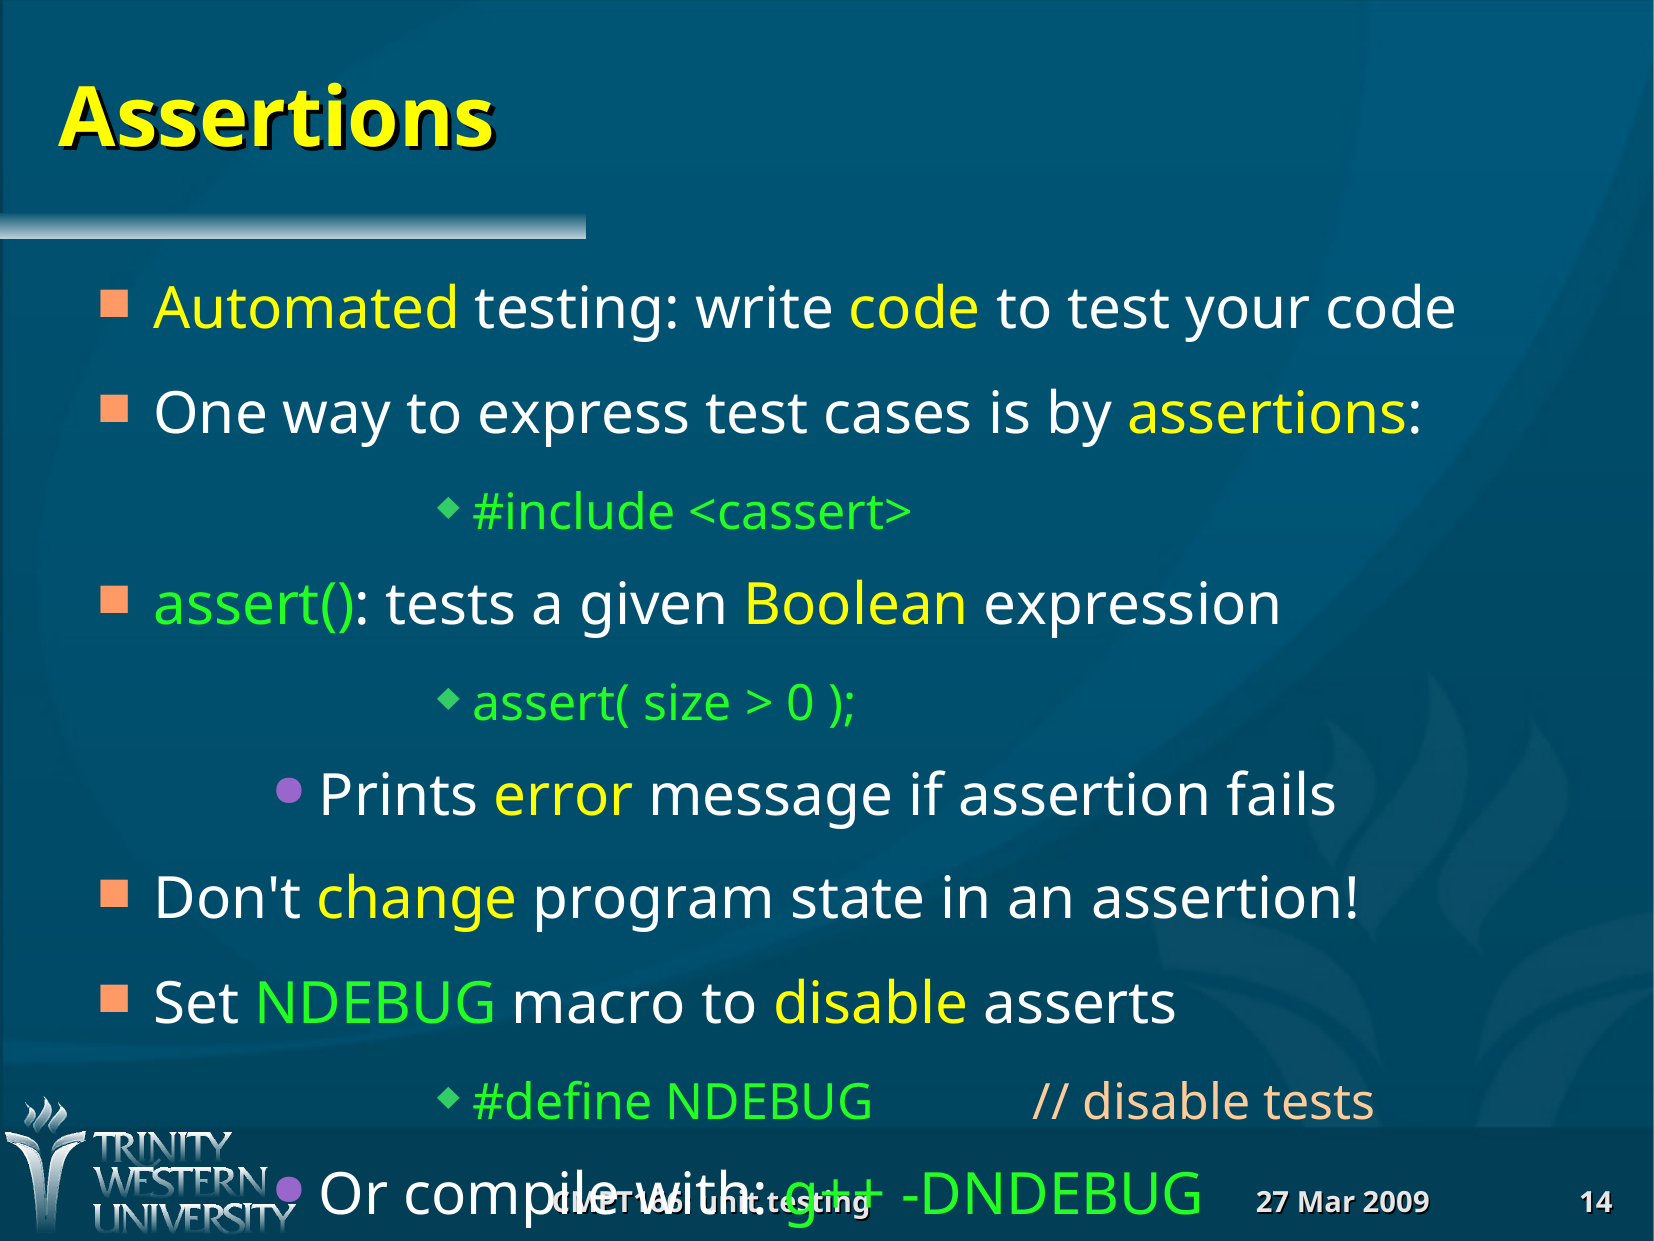

# Assertions
Automated testing: write code to test your code
One way to express test cases is by assertions:
#include <cassert>
assert(): tests a given Boolean expression
assert( size > 0 );
Prints error message if assertion fails
Don't change program state in an assertion!
Set NDEBUG macro to disable asserts
#define NDEBUG 		// disable tests
Or compile with: g++ -DNDEBUG
CMPT166: unit testing
27 Mar 2009
14